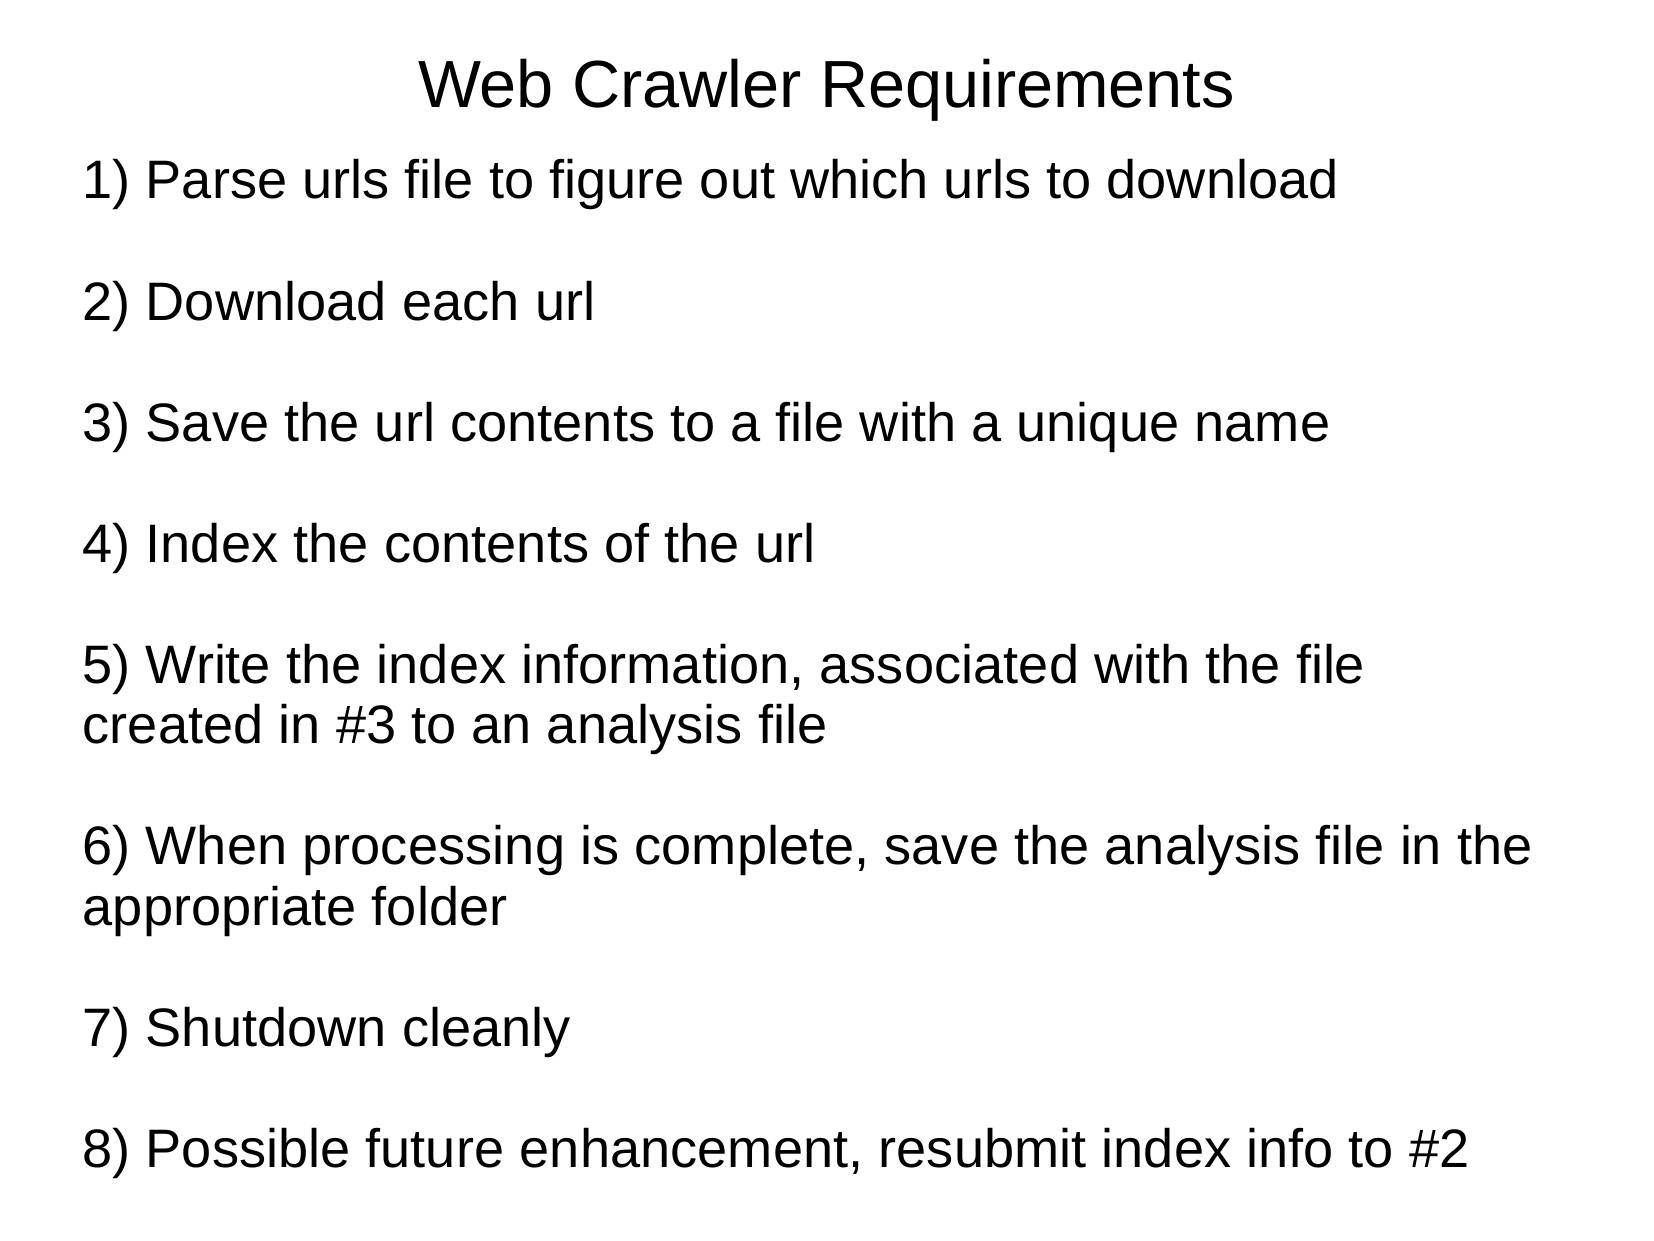

# Web Crawler Requirements
 Parse urls file to figure out which urls to download
 Download each url
 Save the url contents to a file with a unique name
 Index the contents of the url
 Write the index information, associated with the file created in #3 to an analysis file
 When processing is complete, save the analysis file in the appropriate folder
 Shutdown cleanly
 Possible future enhancement, resubmit index info to #2